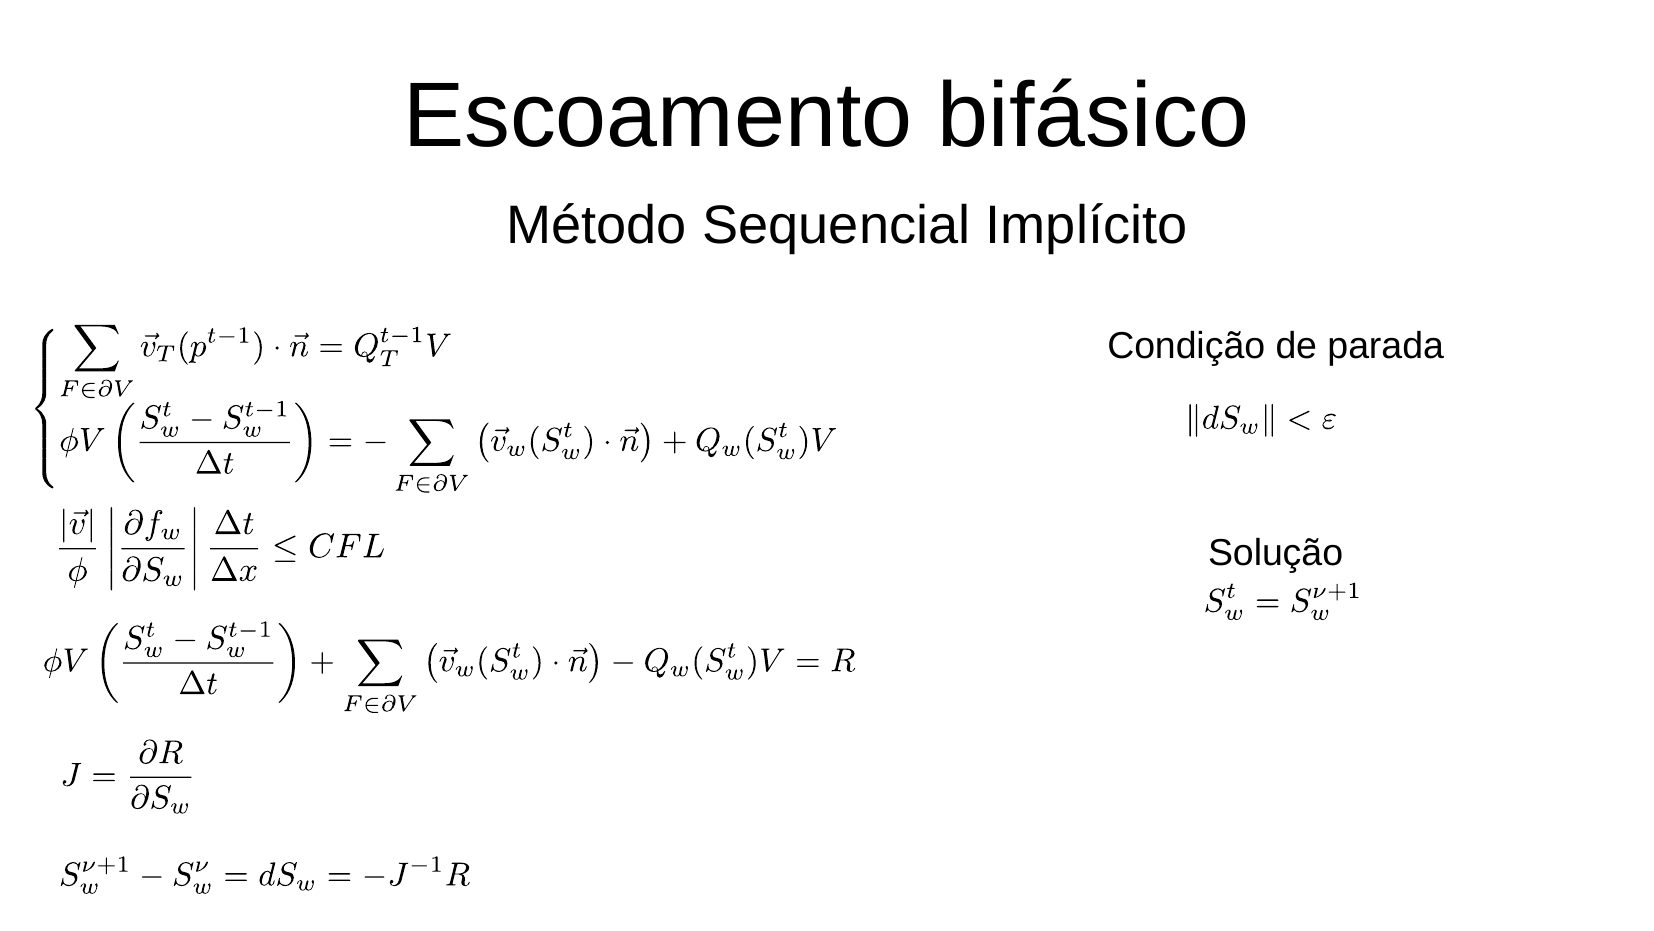

# Escoamento bifásico
Método Sequencial Implícito
Condição de parada
Solução